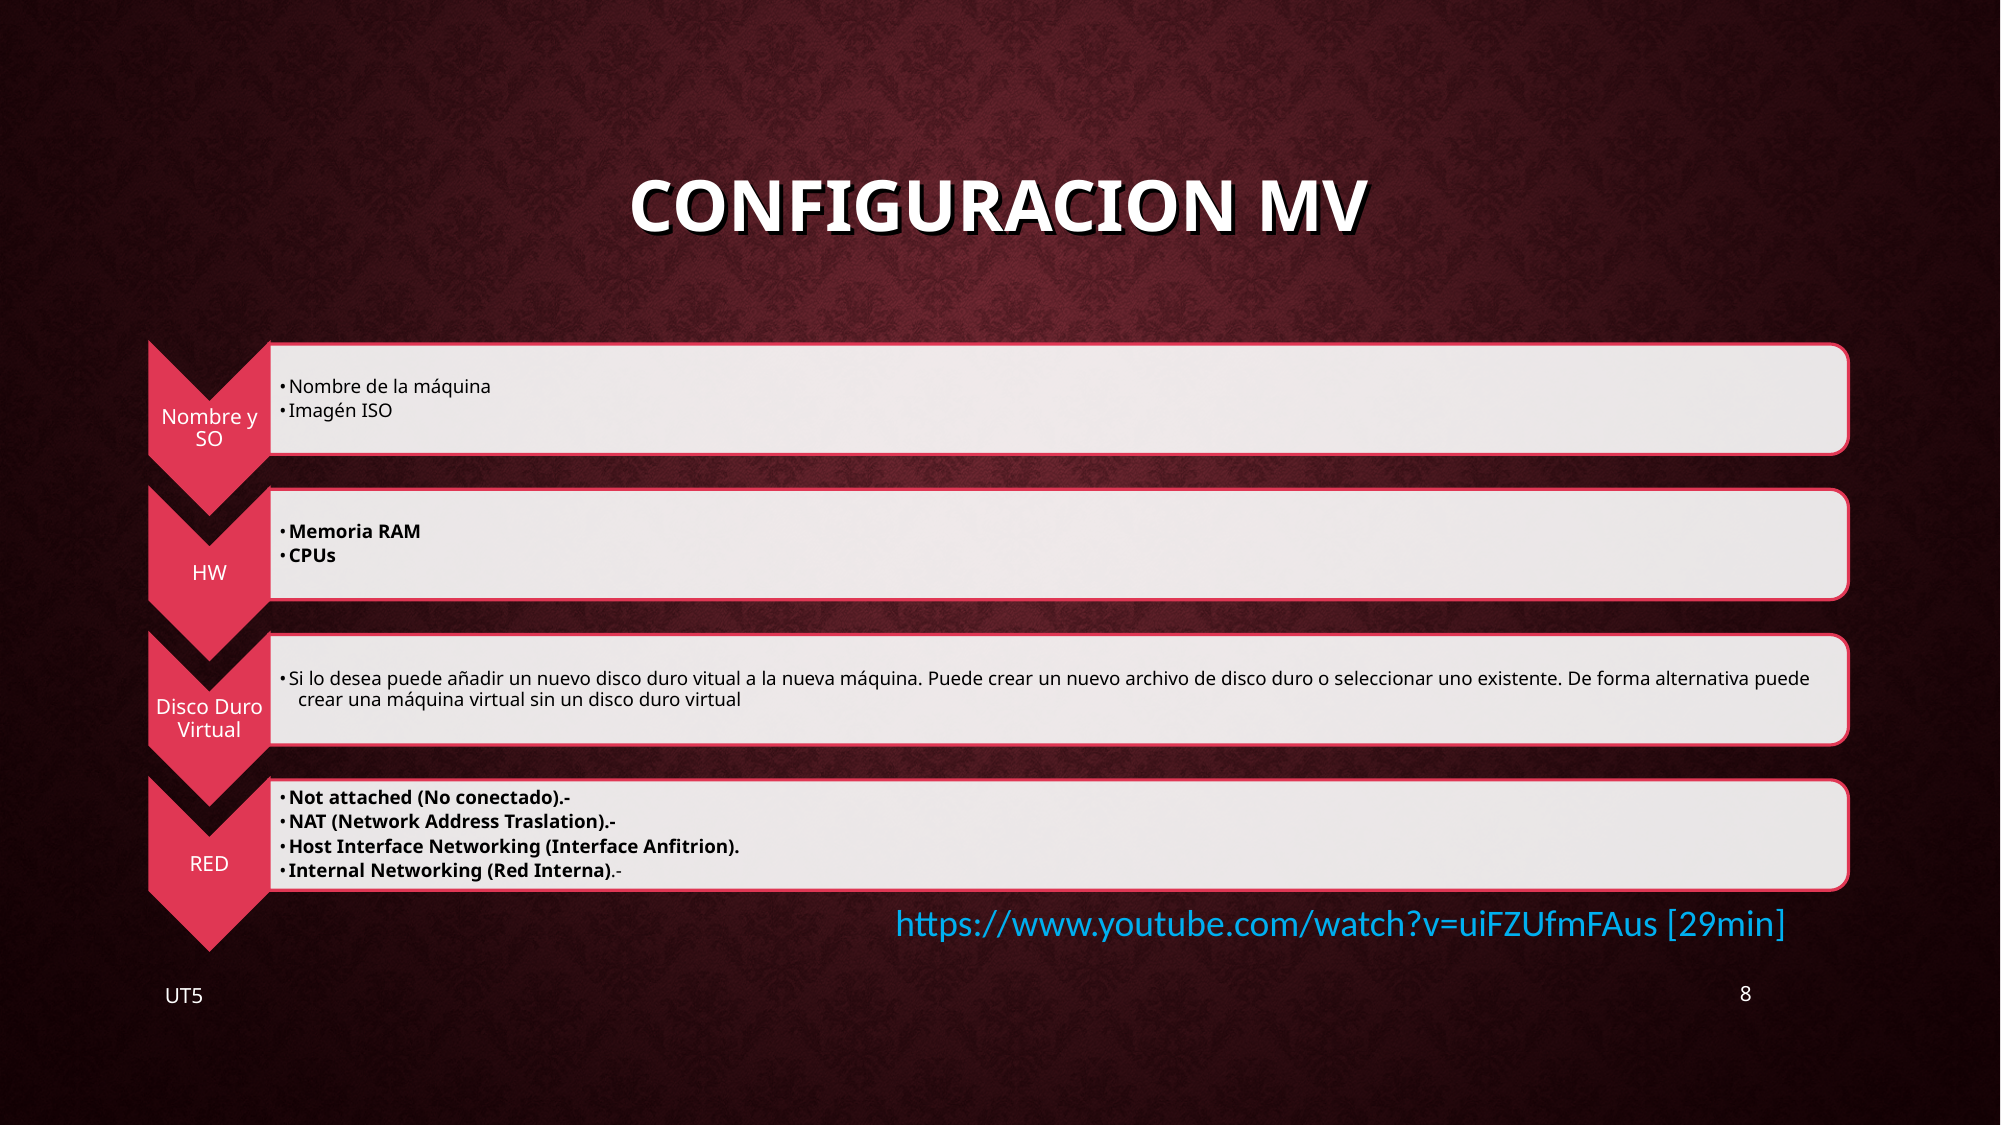

# Configuracion mv
Nombre y SO
Nombre de la máquina
Imagén ISO
HW
Memoria RAM
CPUs
Disco Duro Virtual
Si lo desea puede añadir un nuevo disco duro vitual a la nueva máquina. Puede crear un nuevo archivo de disco duro o seleccionar uno existente. De forma alternativa puede crear una máquina virtual sin un disco duro virtual
RED
Not attached (No conectado).-
NAT (Network Address Traslation).-
Host Interface Networking (Interface Anfitrion).
Internal Networking (Red Interna).-
https://www.youtube.com/watch?v=uiFZUfmFAus [29min]
UT5